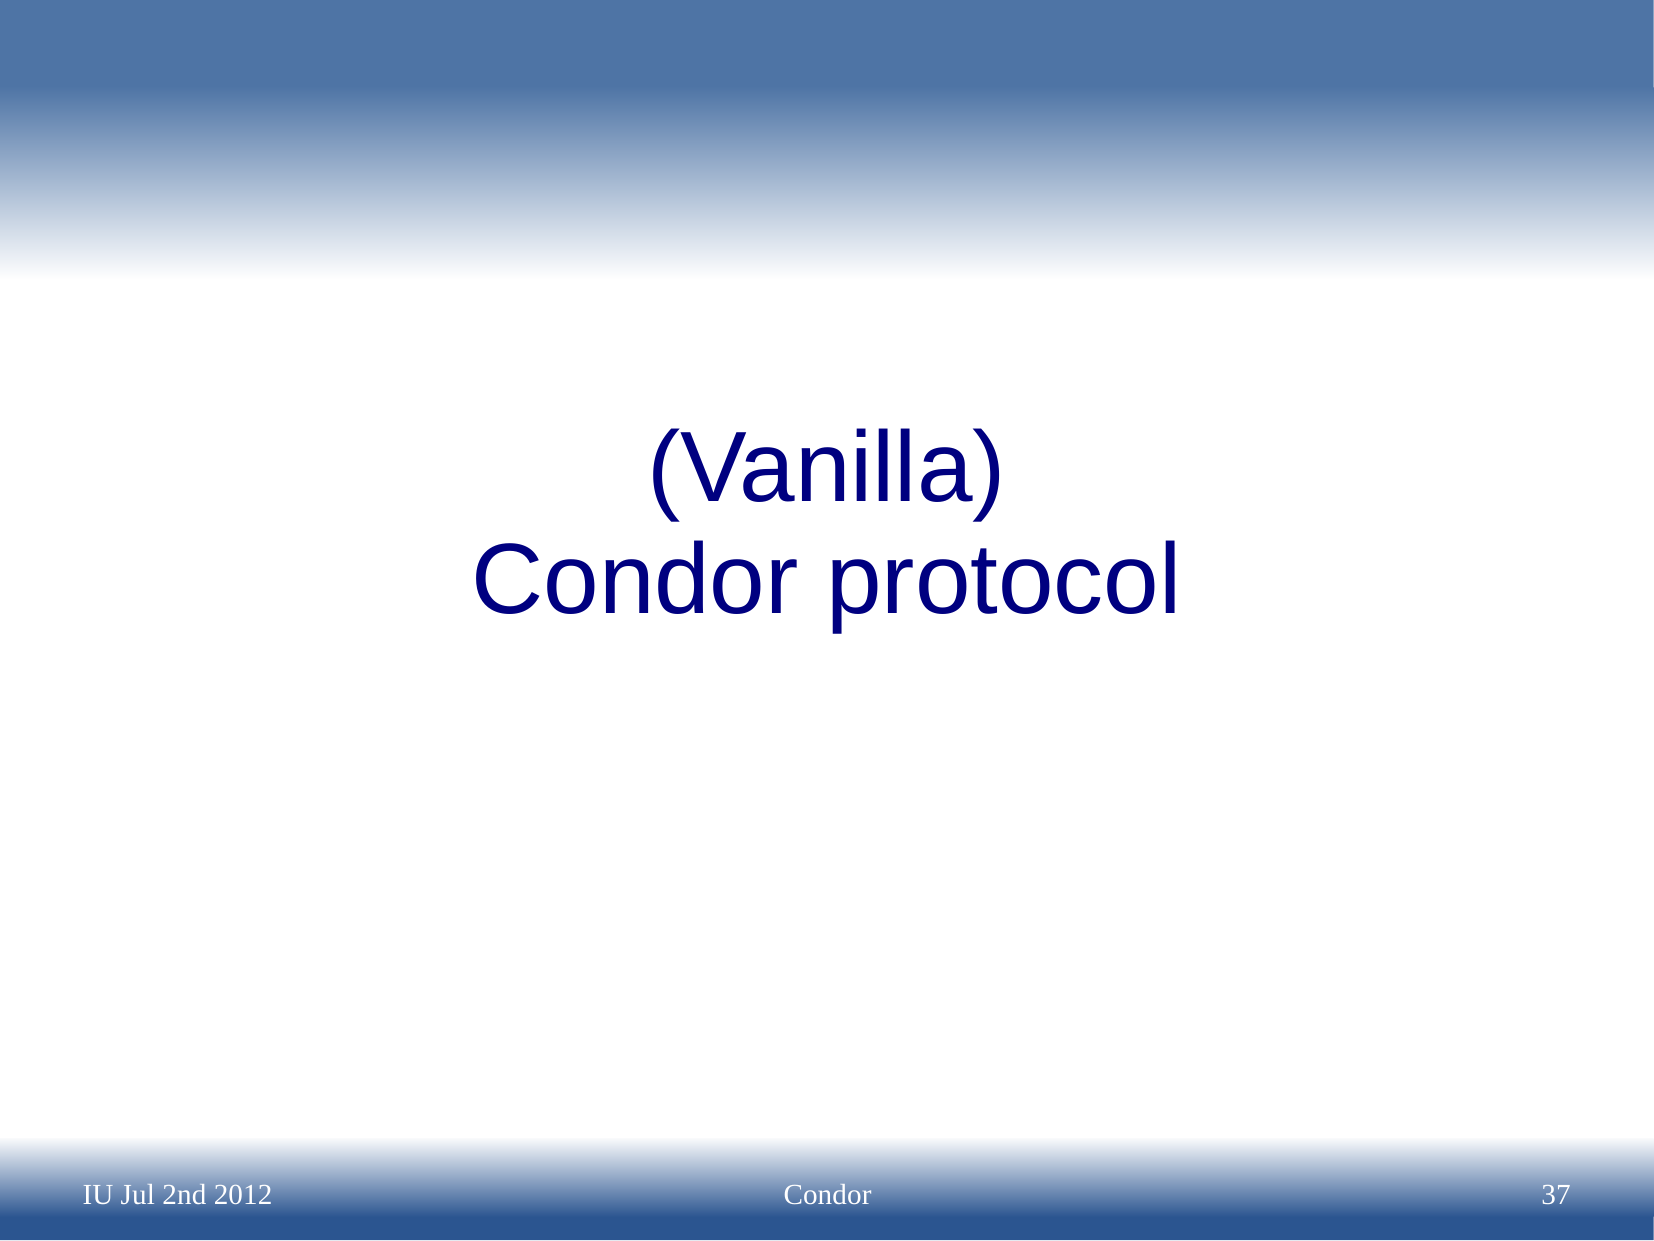

# (Vanilla)
Condor protocol
IU Jul 2nd 2012
Condor
37